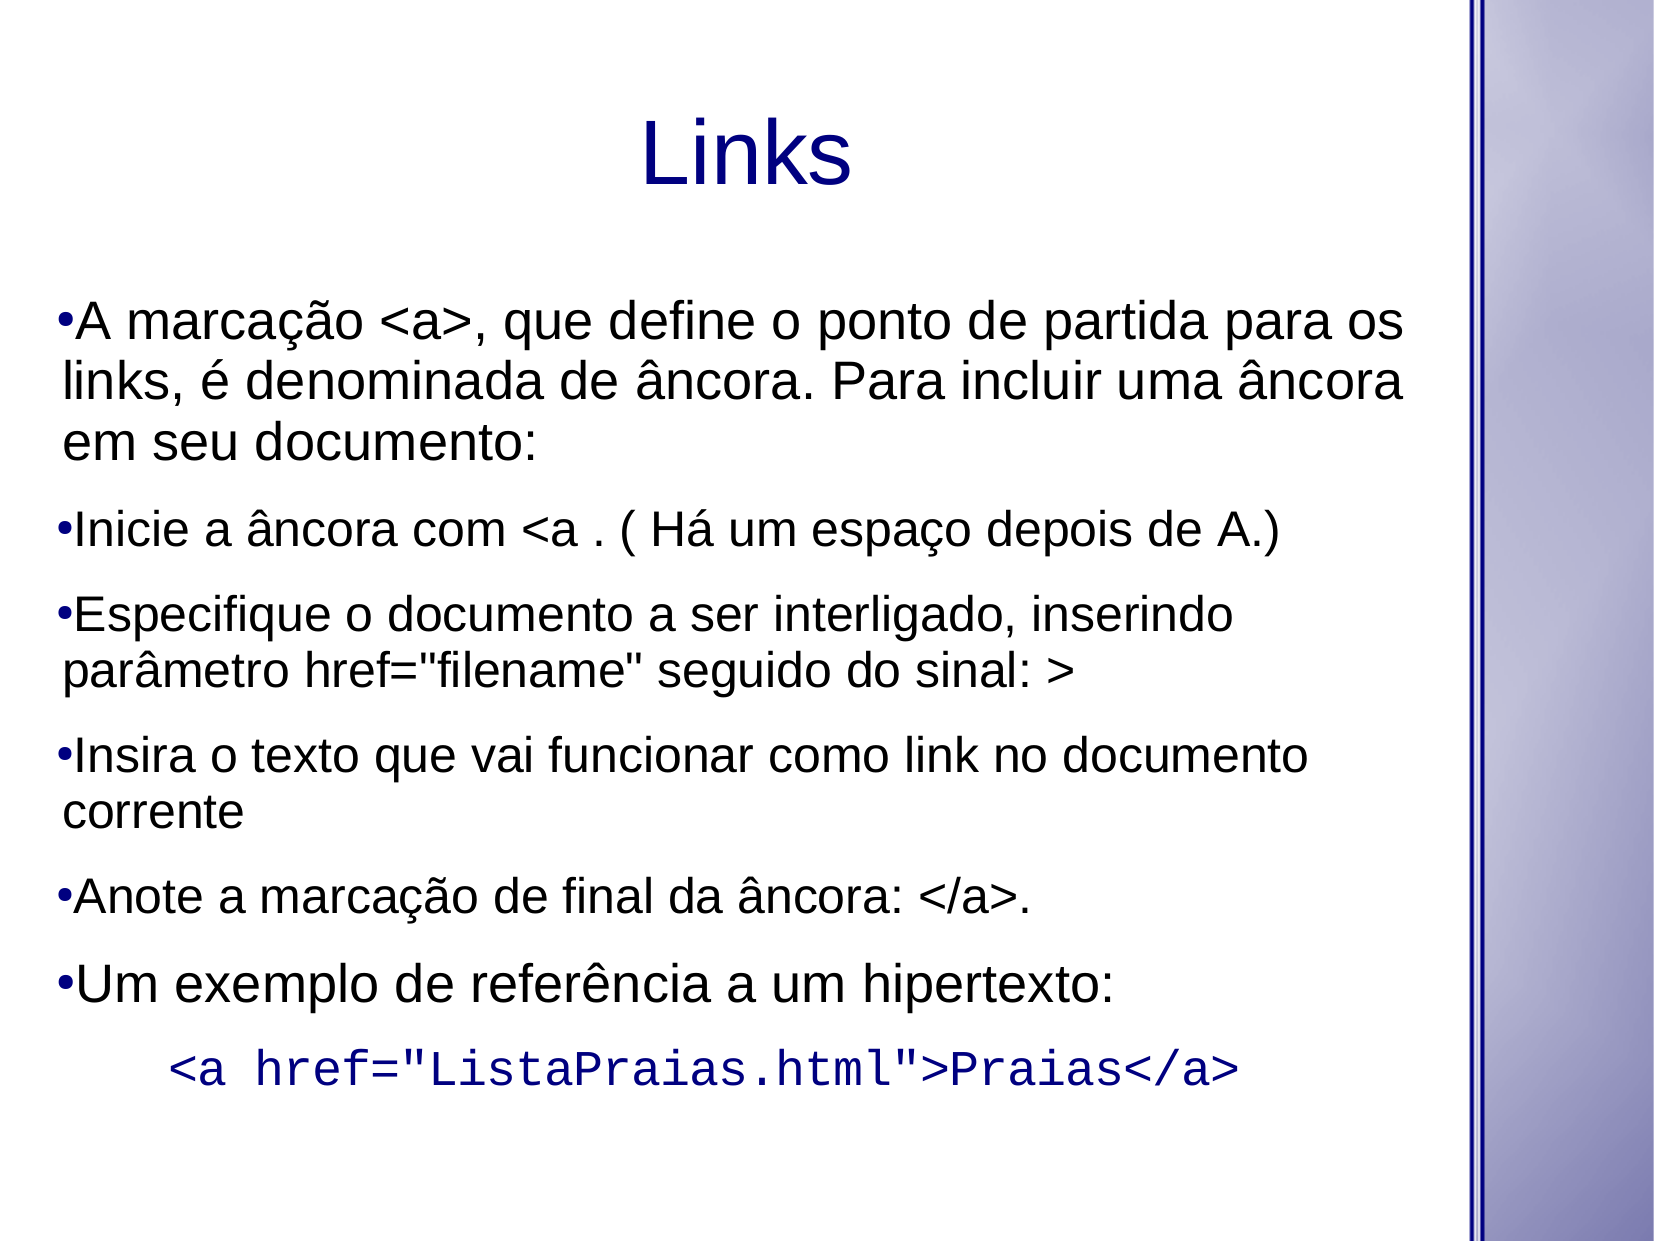

# Links
A marcação <a>, que define o ponto de partida para os links, é denominada de âncora. Para incluir uma âncora em seu documento:
Inicie a âncora com <a . ( Há um espaço depois de A.)
Especifique o documento a ser interligado, inserindo parâmetro href="filename" seguido do sinal: >
Insira o texto que vai funcionar como link no documento corrente
Anote a marcação de final da âncora: </a>.
Um exemplo de referência a um hipertexto:
<a href="ListaPraias.html">Praias</a>